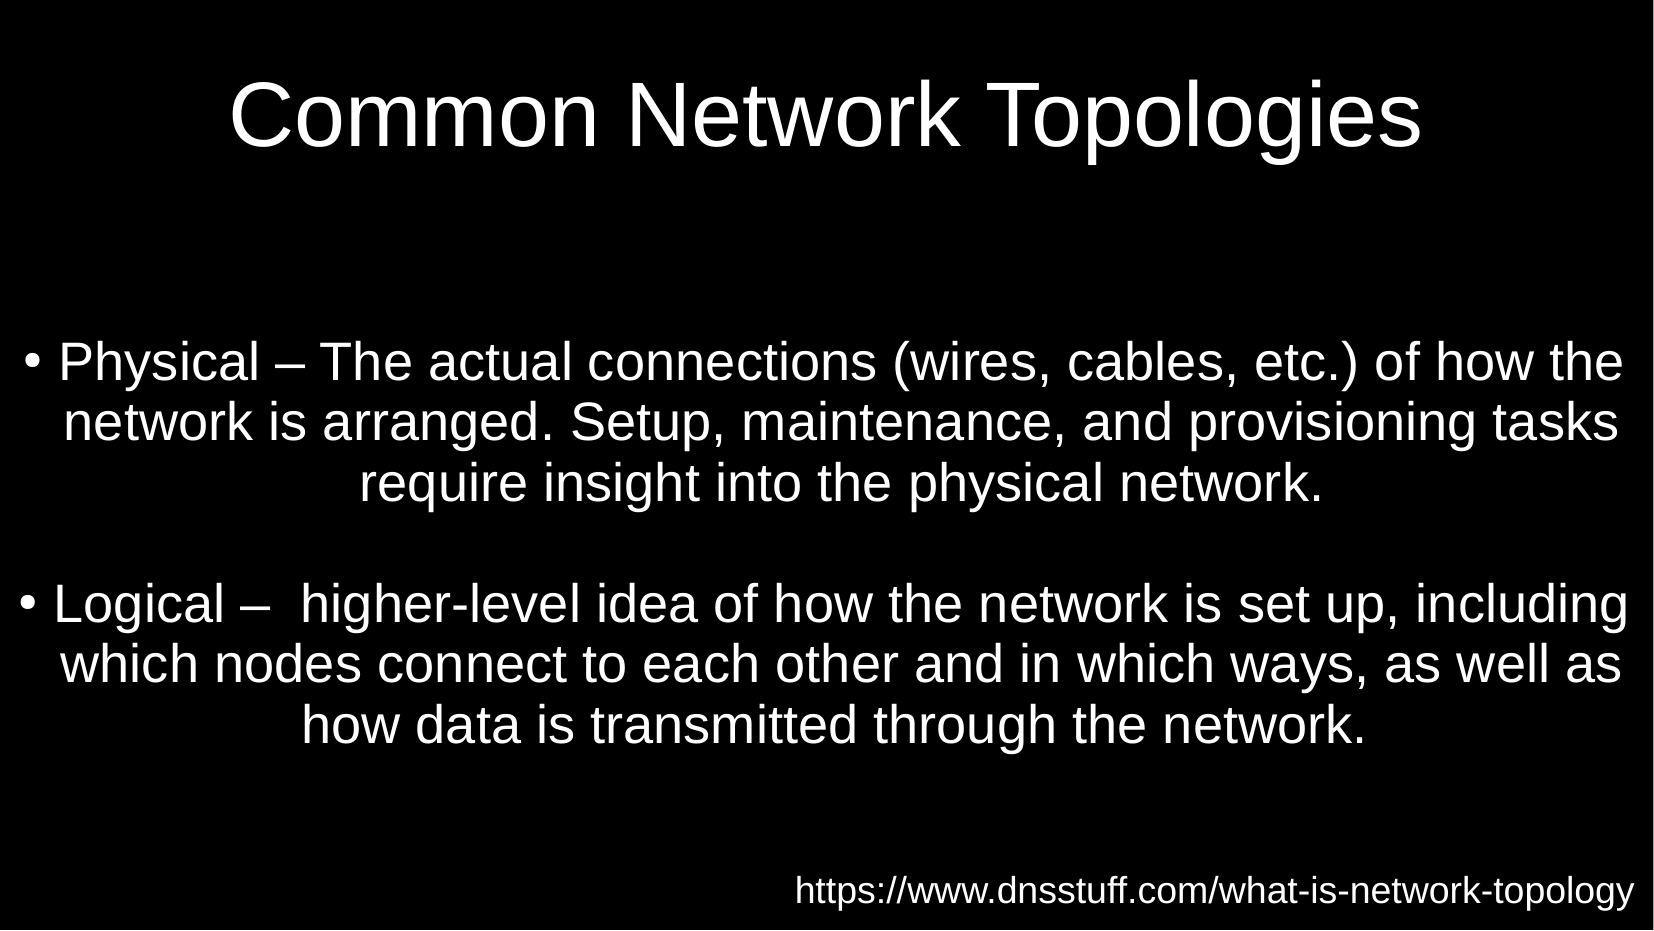

# Common Network Topologies
Physical – The actual connections (wires, cables, etc.) of how the network is arranged. Setup, maintenance, and provisioning tasks require insight into the physical network.
Logical – higher-level idea of how the network is set up, including which nodes connect to each other and in which ways, as well as how data is transmitted through the network.
https://www.dnsstuff.com/what-is-network-topology